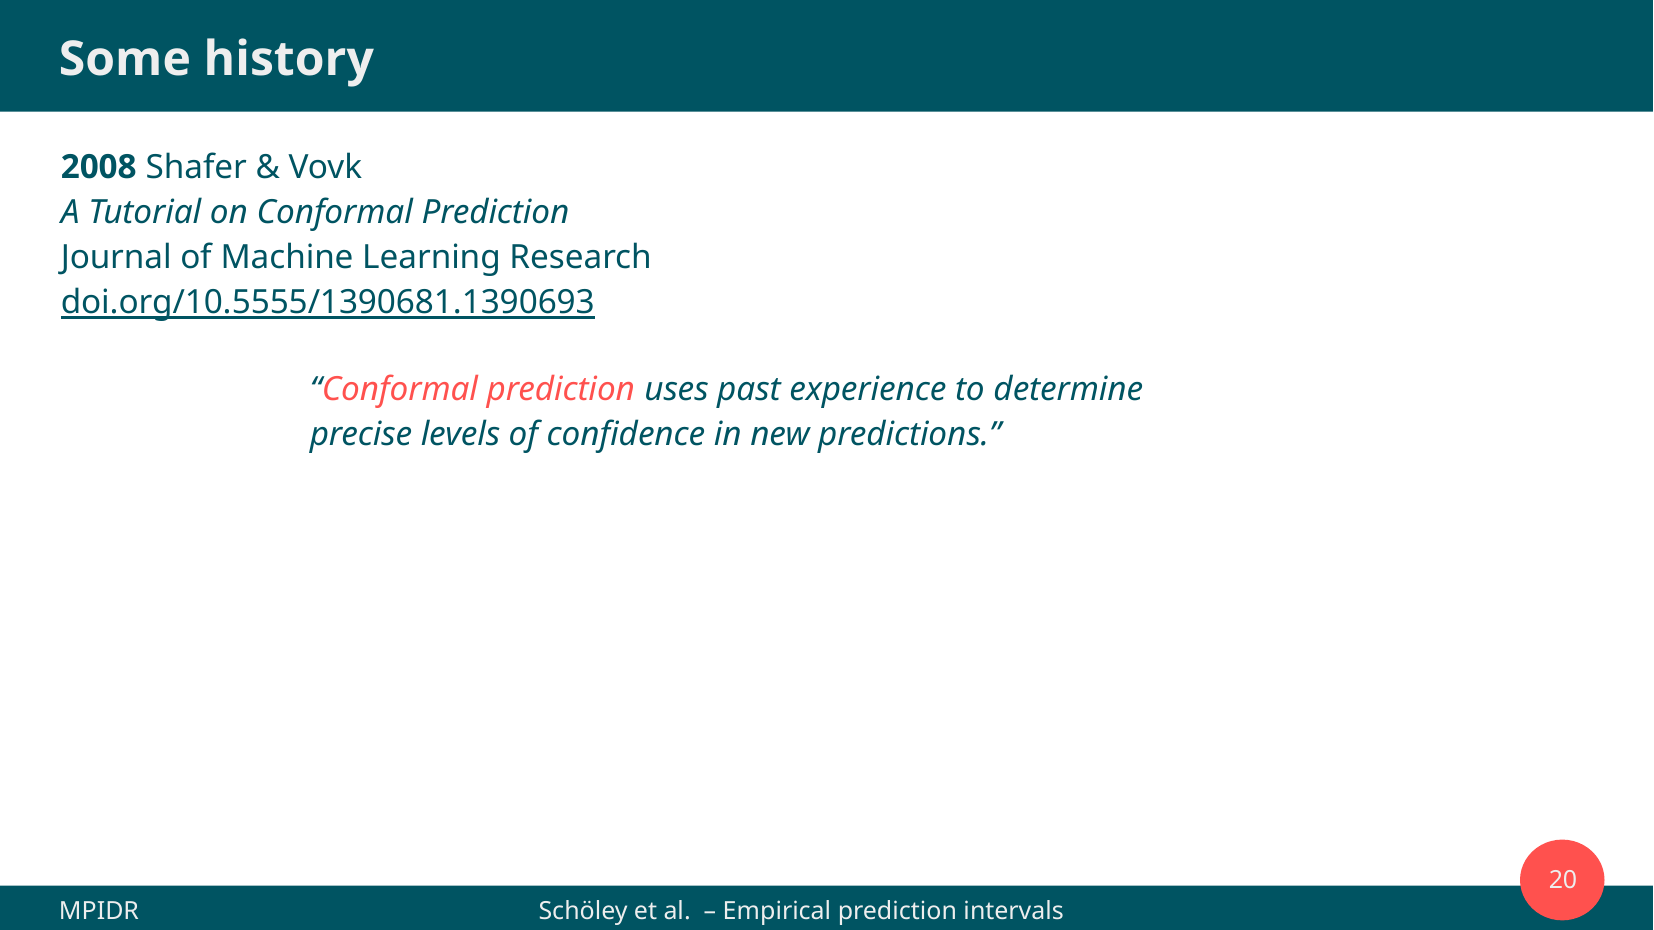

# Some history
2008 Shafer & Vovk
A Tutorial on Conformal Prediction
Journal of Machine Learning Research
doi.org/10.5555/1390681.1390693
“Conformal prediction uses past experience to determine
precise levels of confidence in new predictions.”
20
MPIDR
Schöley et al. – Empirical prediction intervals